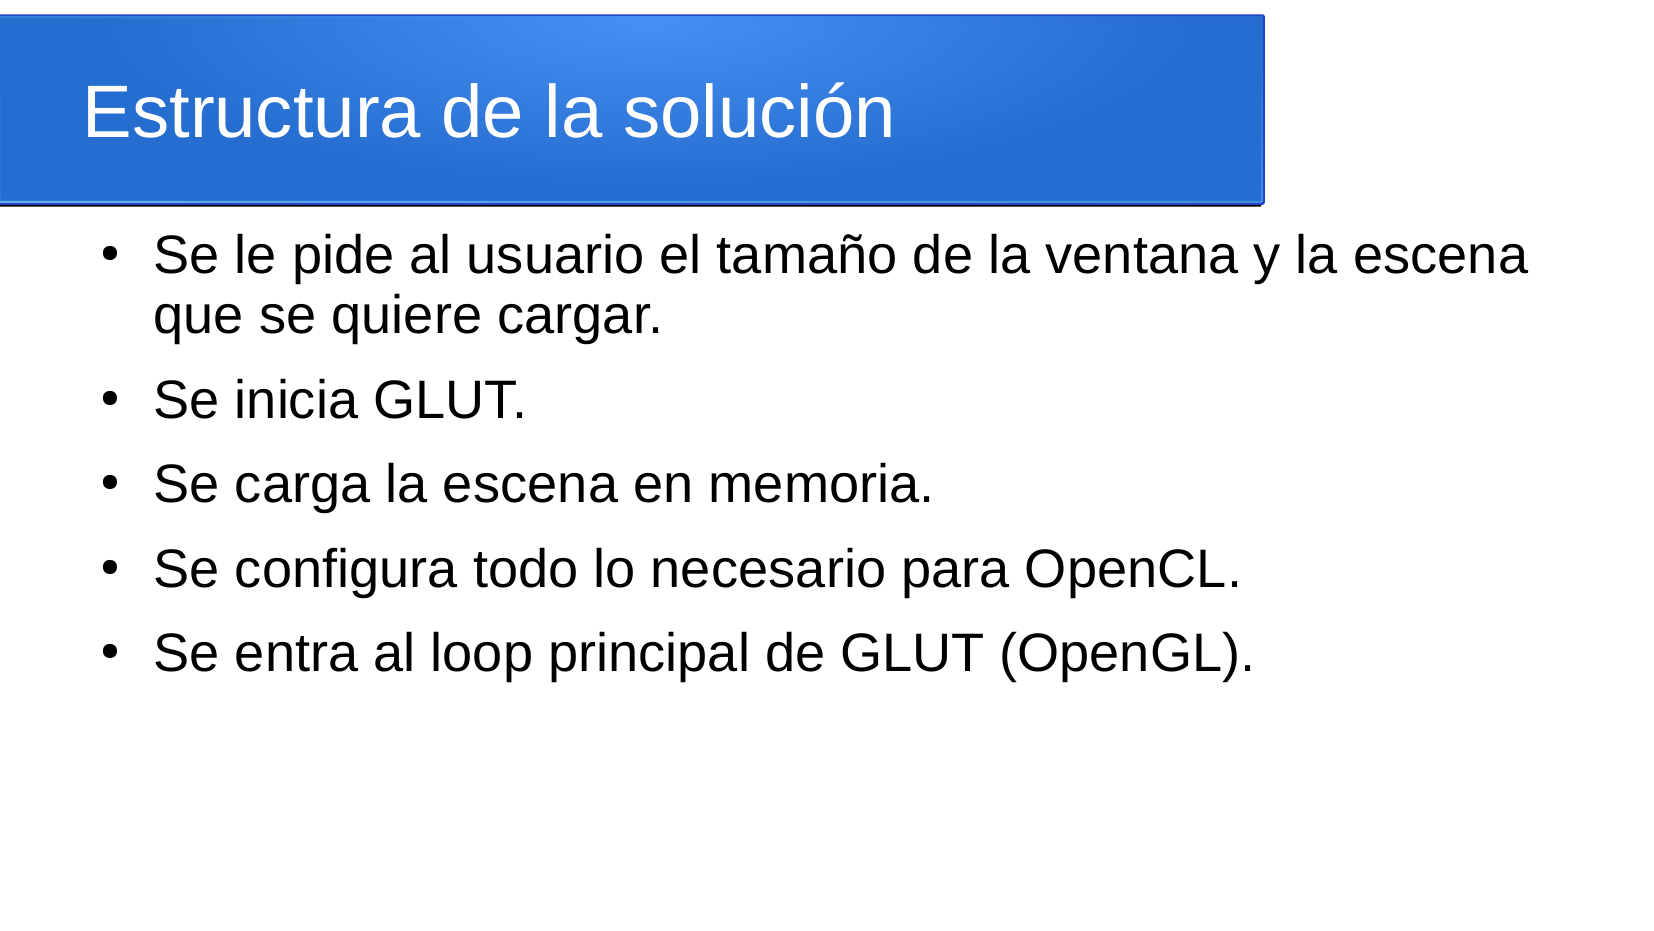

# Estructura de la solución
Se le pide al usuario el tamaño de la ventana y la escena que se quiere cargar.
Se inicia GLUT.
Se carga la escena en memoria.
Se configura todo lo necesario para OpenCL.
Se entra al loop principal de GLUT (OpenGL).